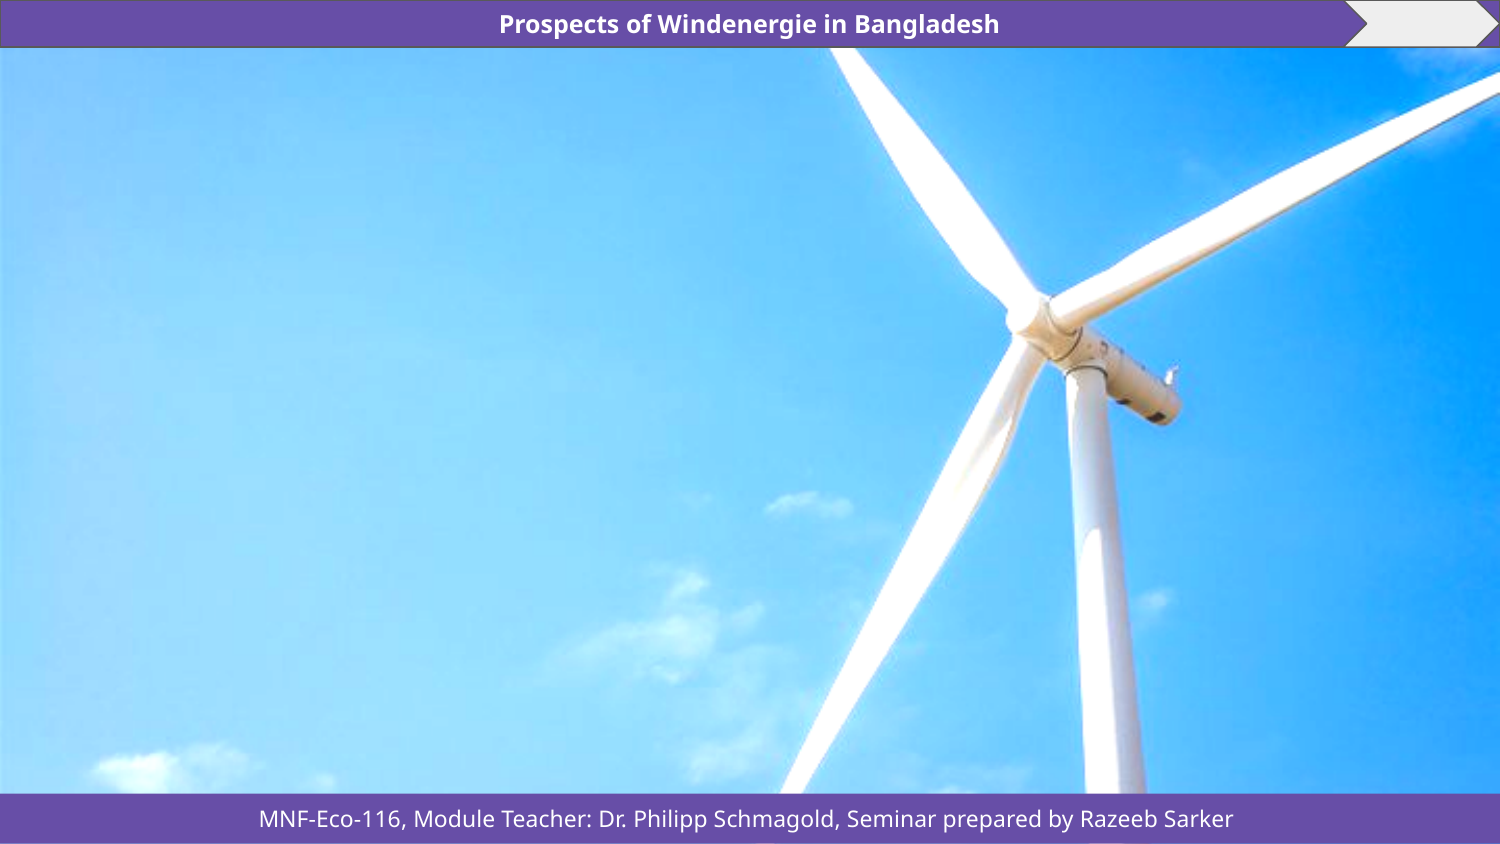

Prospects of Windenergie in Bangladesh
MNF-Eco-116, Module Teacher: Dr. Philipp Schmagold, Seminar prepared by Razeeb Sarker